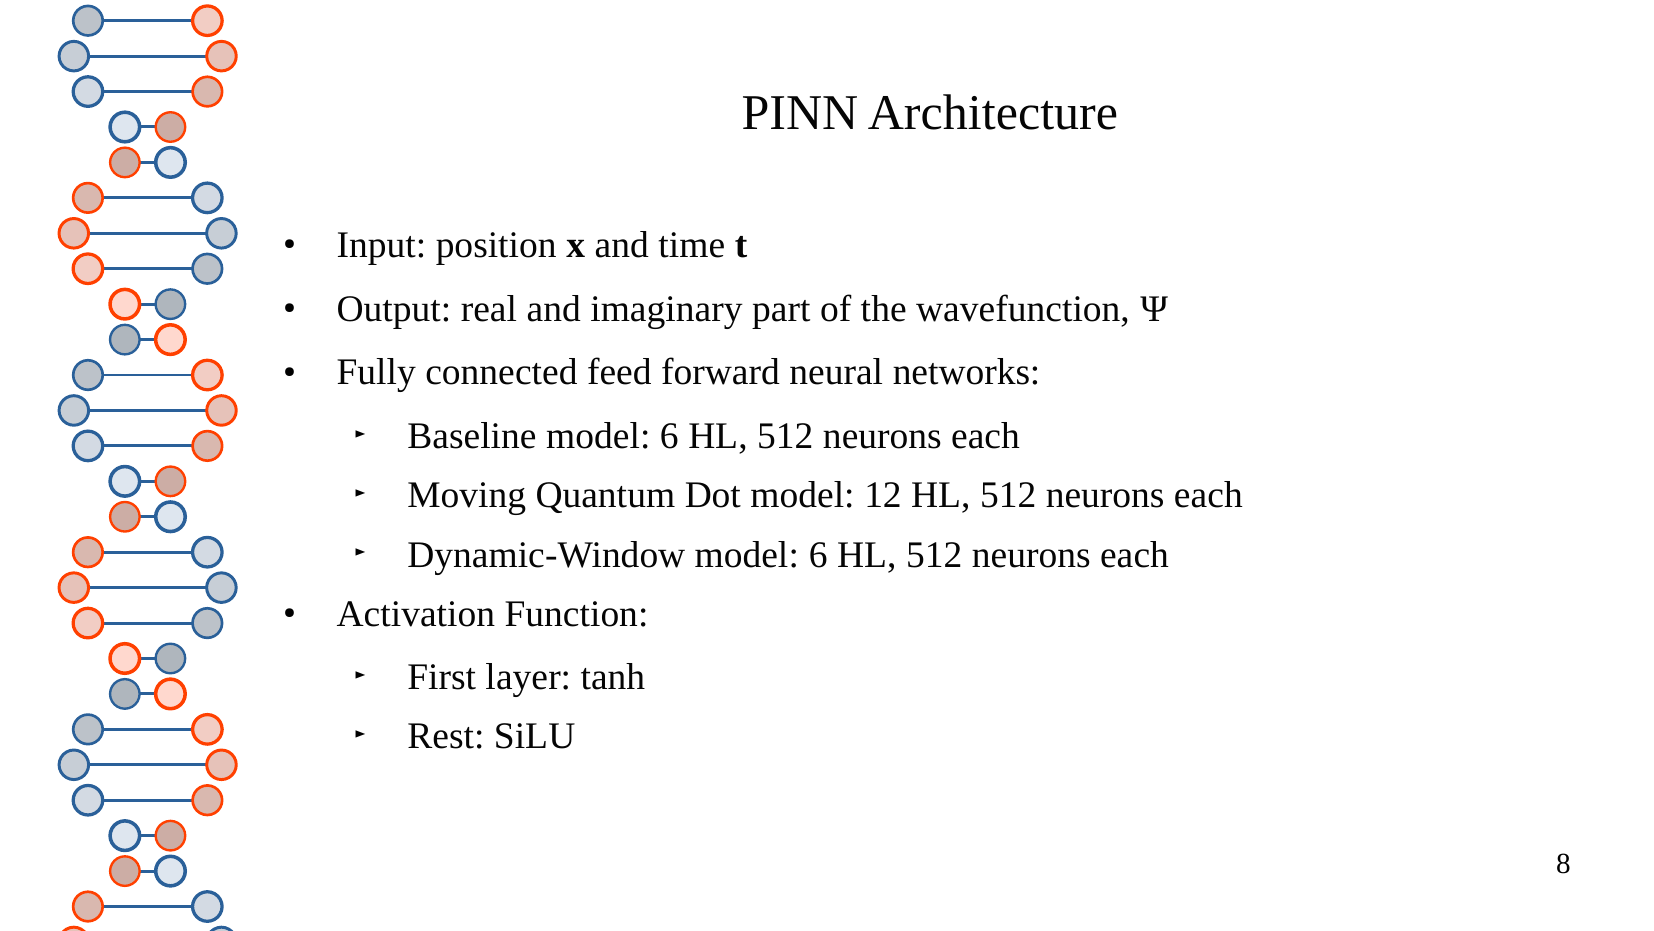

# PINN Architecture
Input: position x and time t
Output: real and imaginary part of the wavefunction, Ψ
Fully connected feed forward neural networks:
Baseline model: 6 HL, 512 neurons each
Moving Quantum Dot model: 12 HL, 512 neurons each
Dynamic-Window model: 6 HL, 512 neurons each
Activation Function:
First layer: tanh
Rest: SiLU
8